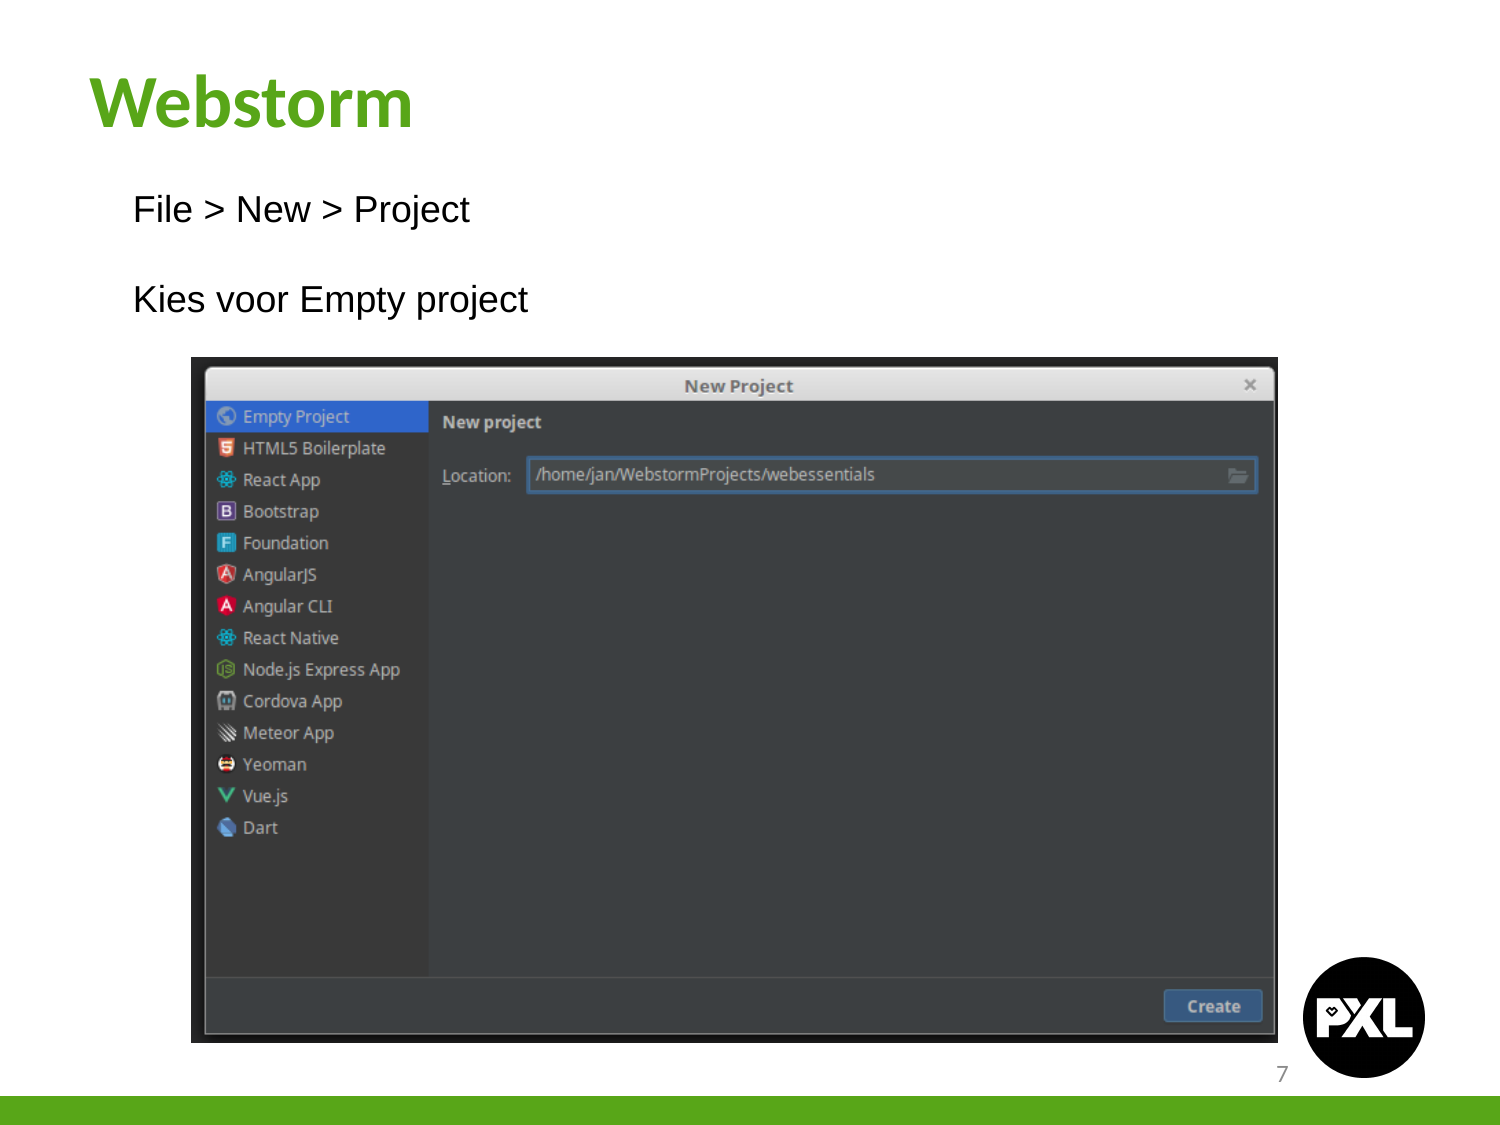

Webstorm
File > New > Project
Kies voor Empty project